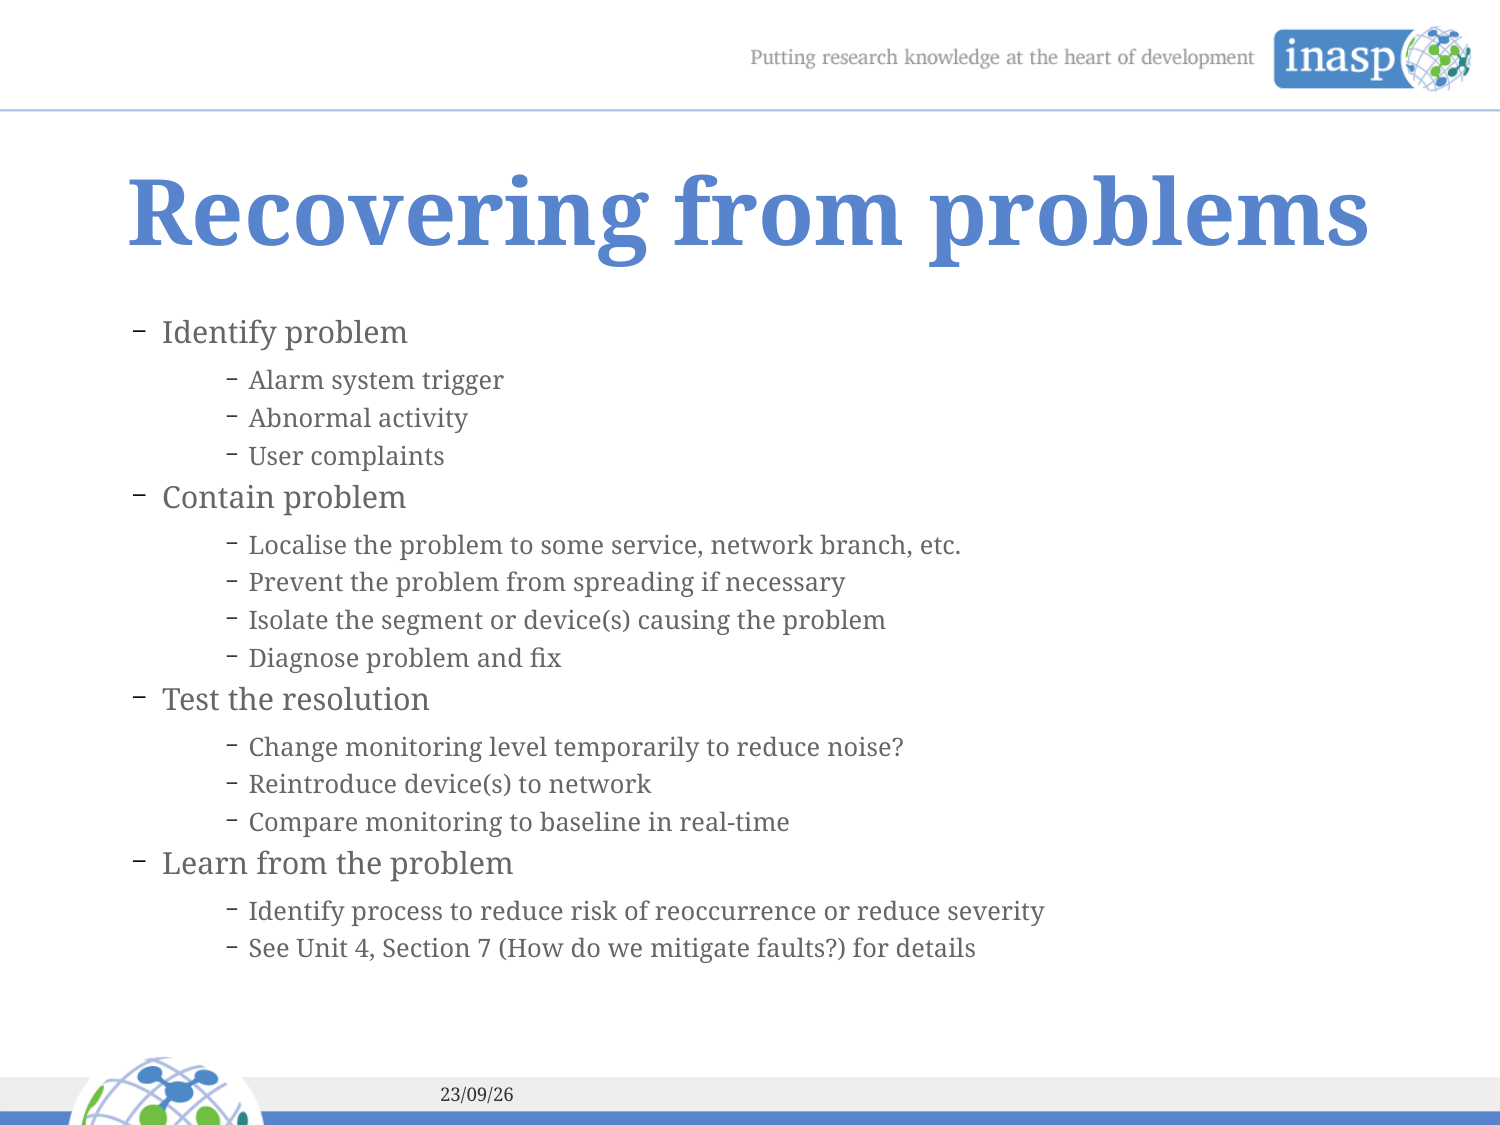

# Recovering from problems
Identify problem
Alarm system trigger
Abnormal activity
User complaints
Contain problem
Localise the problem to some service, network branch, etc.
Prevent the problem from spreading if necessary
Isolate the segment or device(s) causing the problem
Diagnose problem and fix
Test the resolution
Change monitoring level temporarily to reduce noise?
Reintroduce device(s) to network
Compare monitoring to baseline in real-time
Learn from the problem
Identify process to reduce risk of reoccurrence or reduce severity
See Unit 4, Section 7 (How do we mitigate faults?) for details